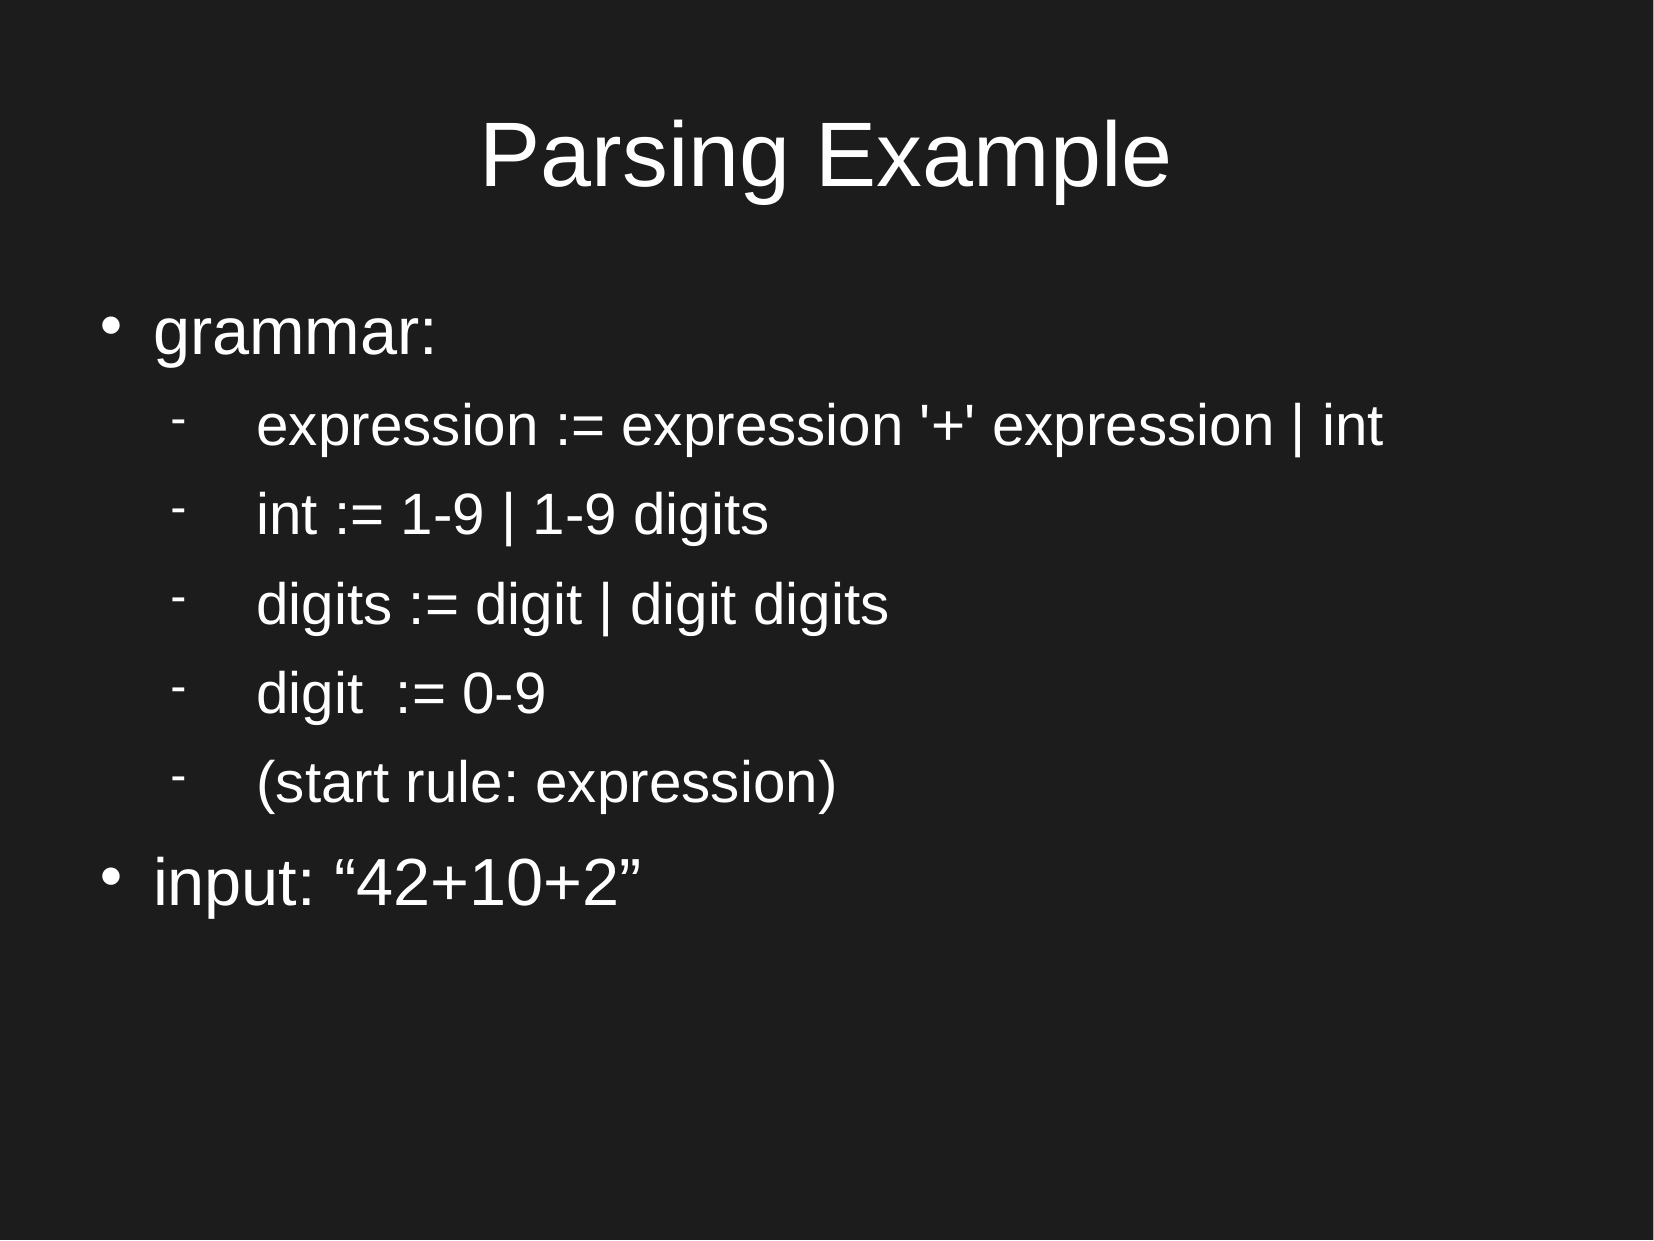

# Parsing Example
grammar:
 expression := expression '+' expression | int
 int := 1-9 | 1-9 digits
 digits := digit | digit digits
 digit := 0-9
 (start rule: expression)
input: “42+10+2”